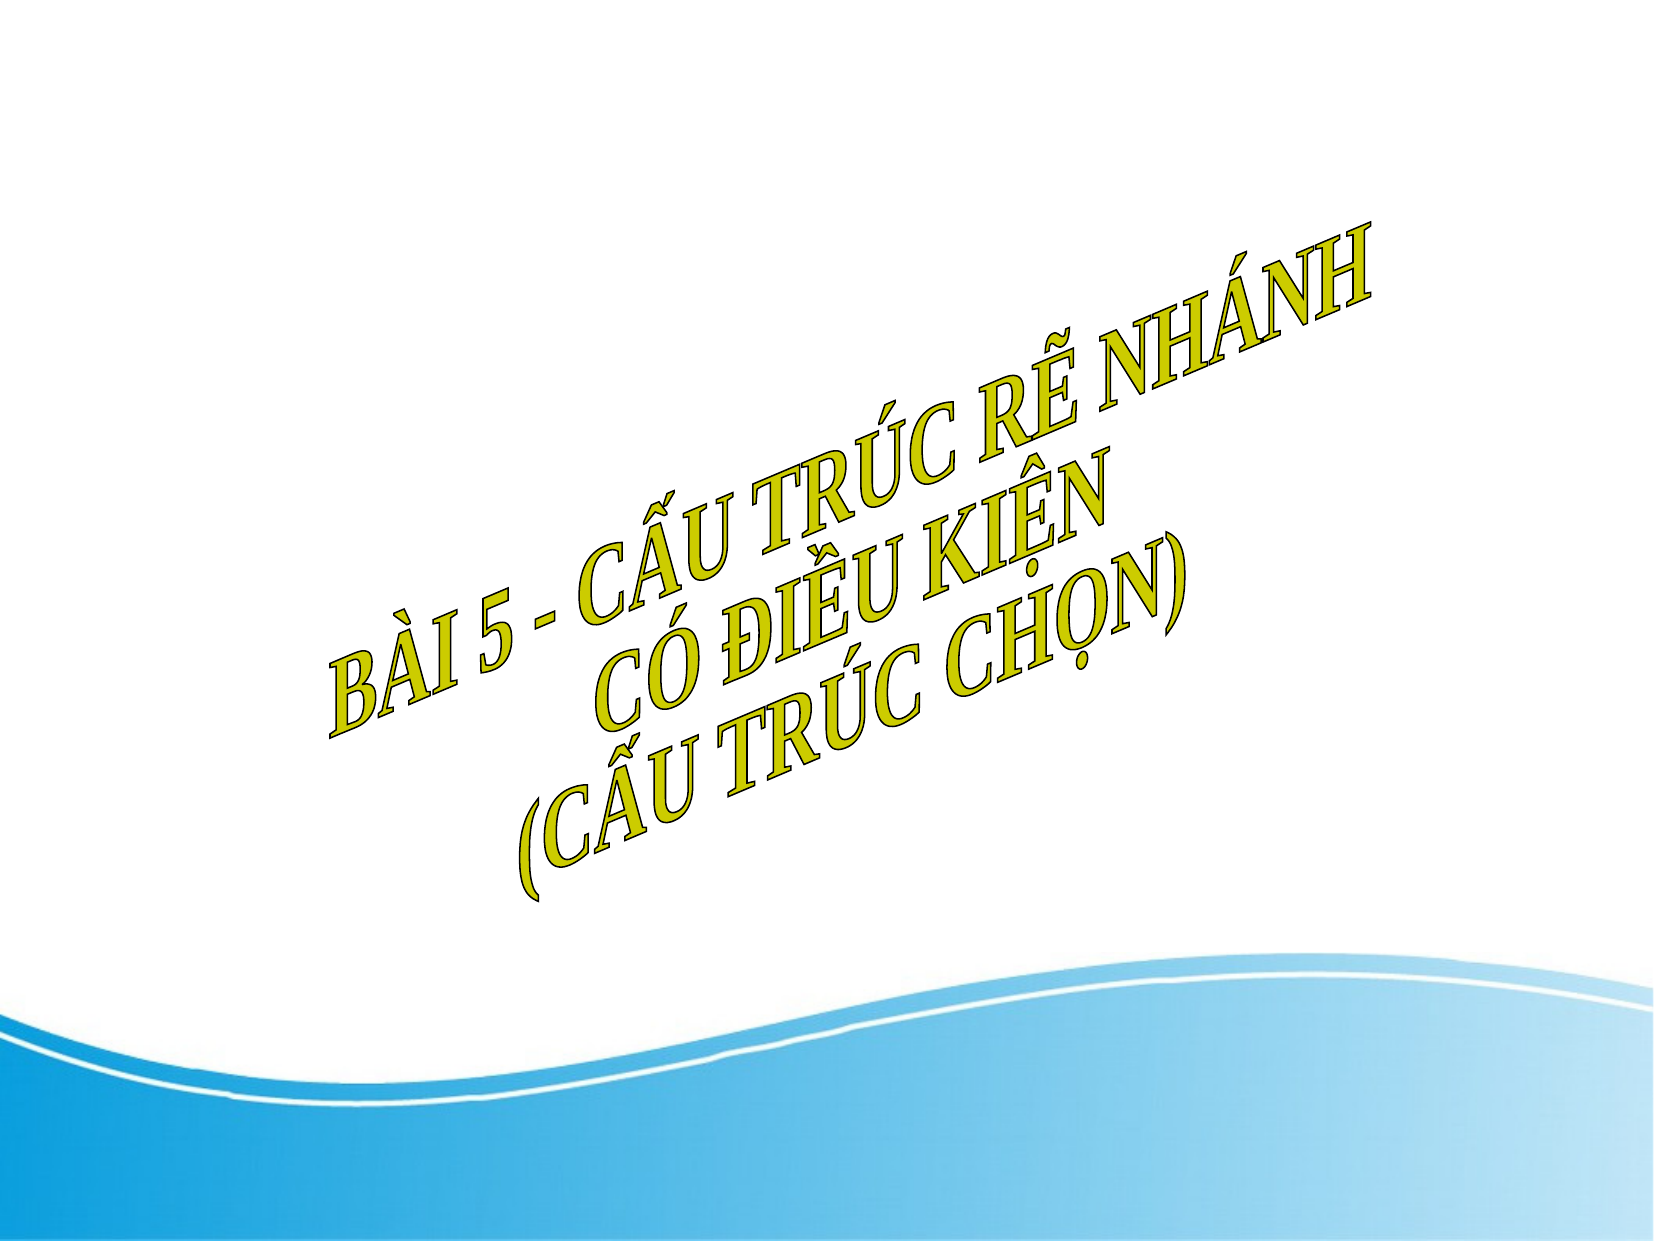

BÀI 5 - CẤU TRÚC RẼ NHÁNH
CÓ ĐIỀU KIỆN
(CẤU TRÚC CHỌN)